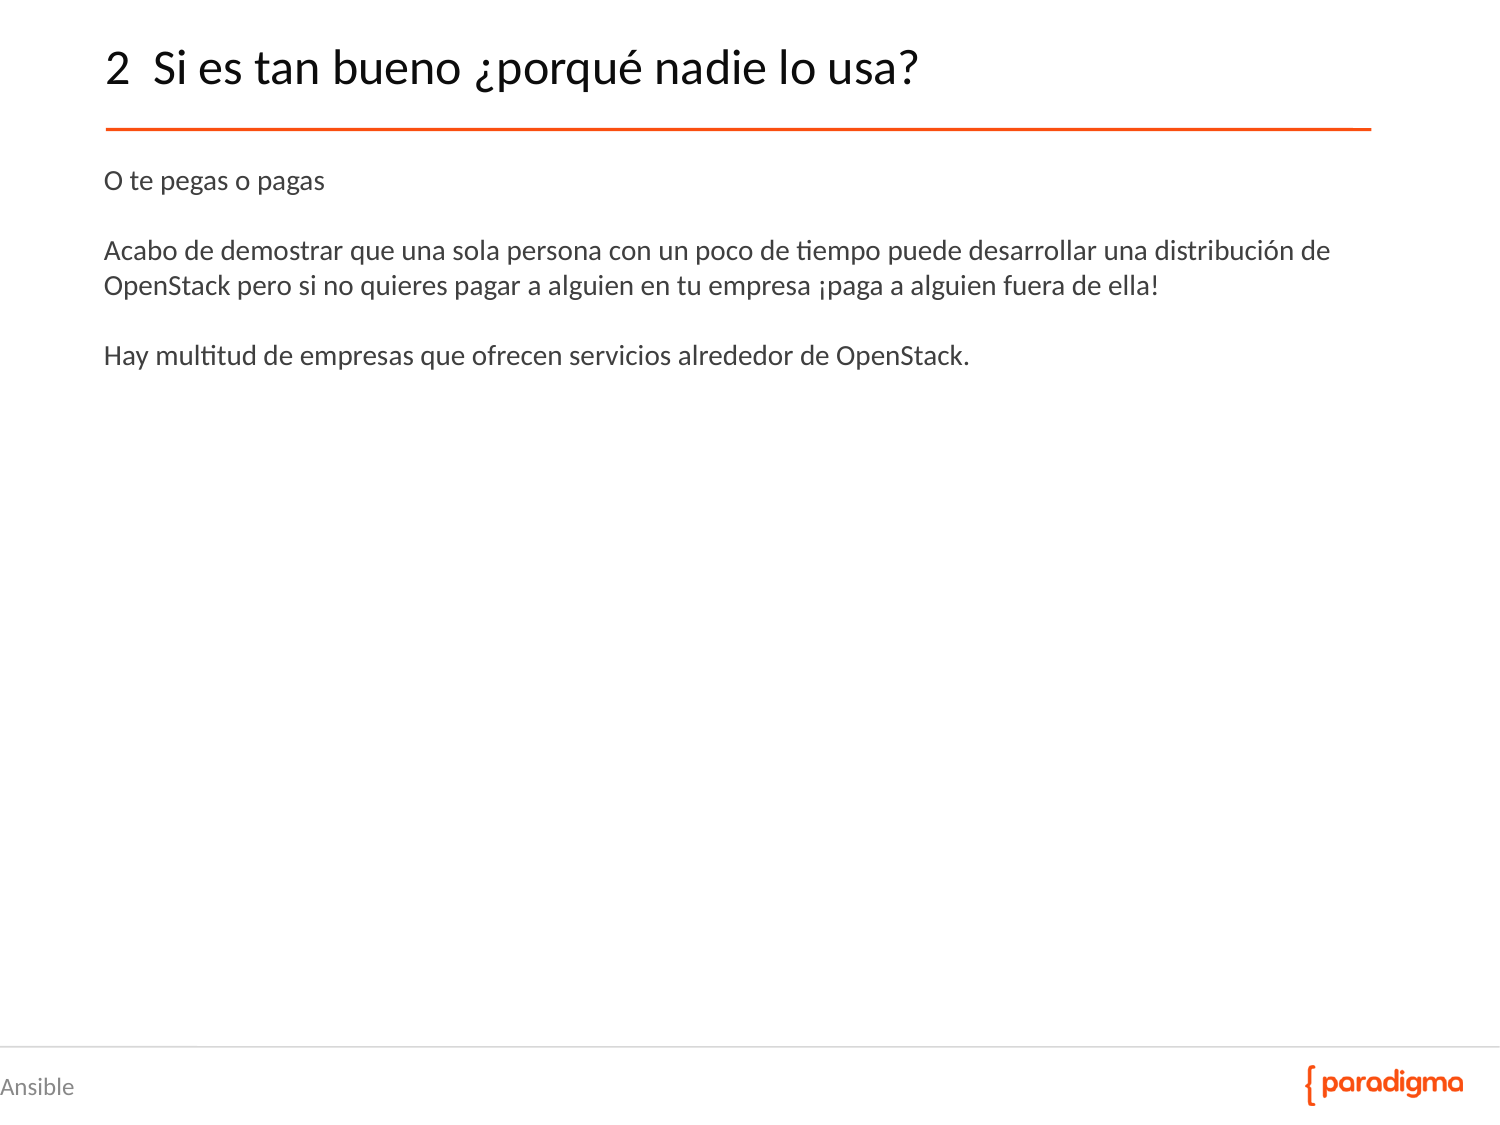

2 Si es tan bueno ¿porqué nadie lo usa?
Para que la cosa funcione esta pastilla de color naranja tiene que estar posicionada por encima de la del título.
O te pegas o pagas
Acabo de demostrar que una sola persona con un poco de tiempo puede desarrollar una distribución de OpenStack pero si no quieres pagar a alguien en tu empresa ¡paga a alguien fuera de ella!
Hay multitud de empresas que ofrecen servicios alrededor de OpenStack.
Aquí hay otro espacio en blanco que dejamos para no saturar y que los que te leen puedan respirar un poco.
Ansible